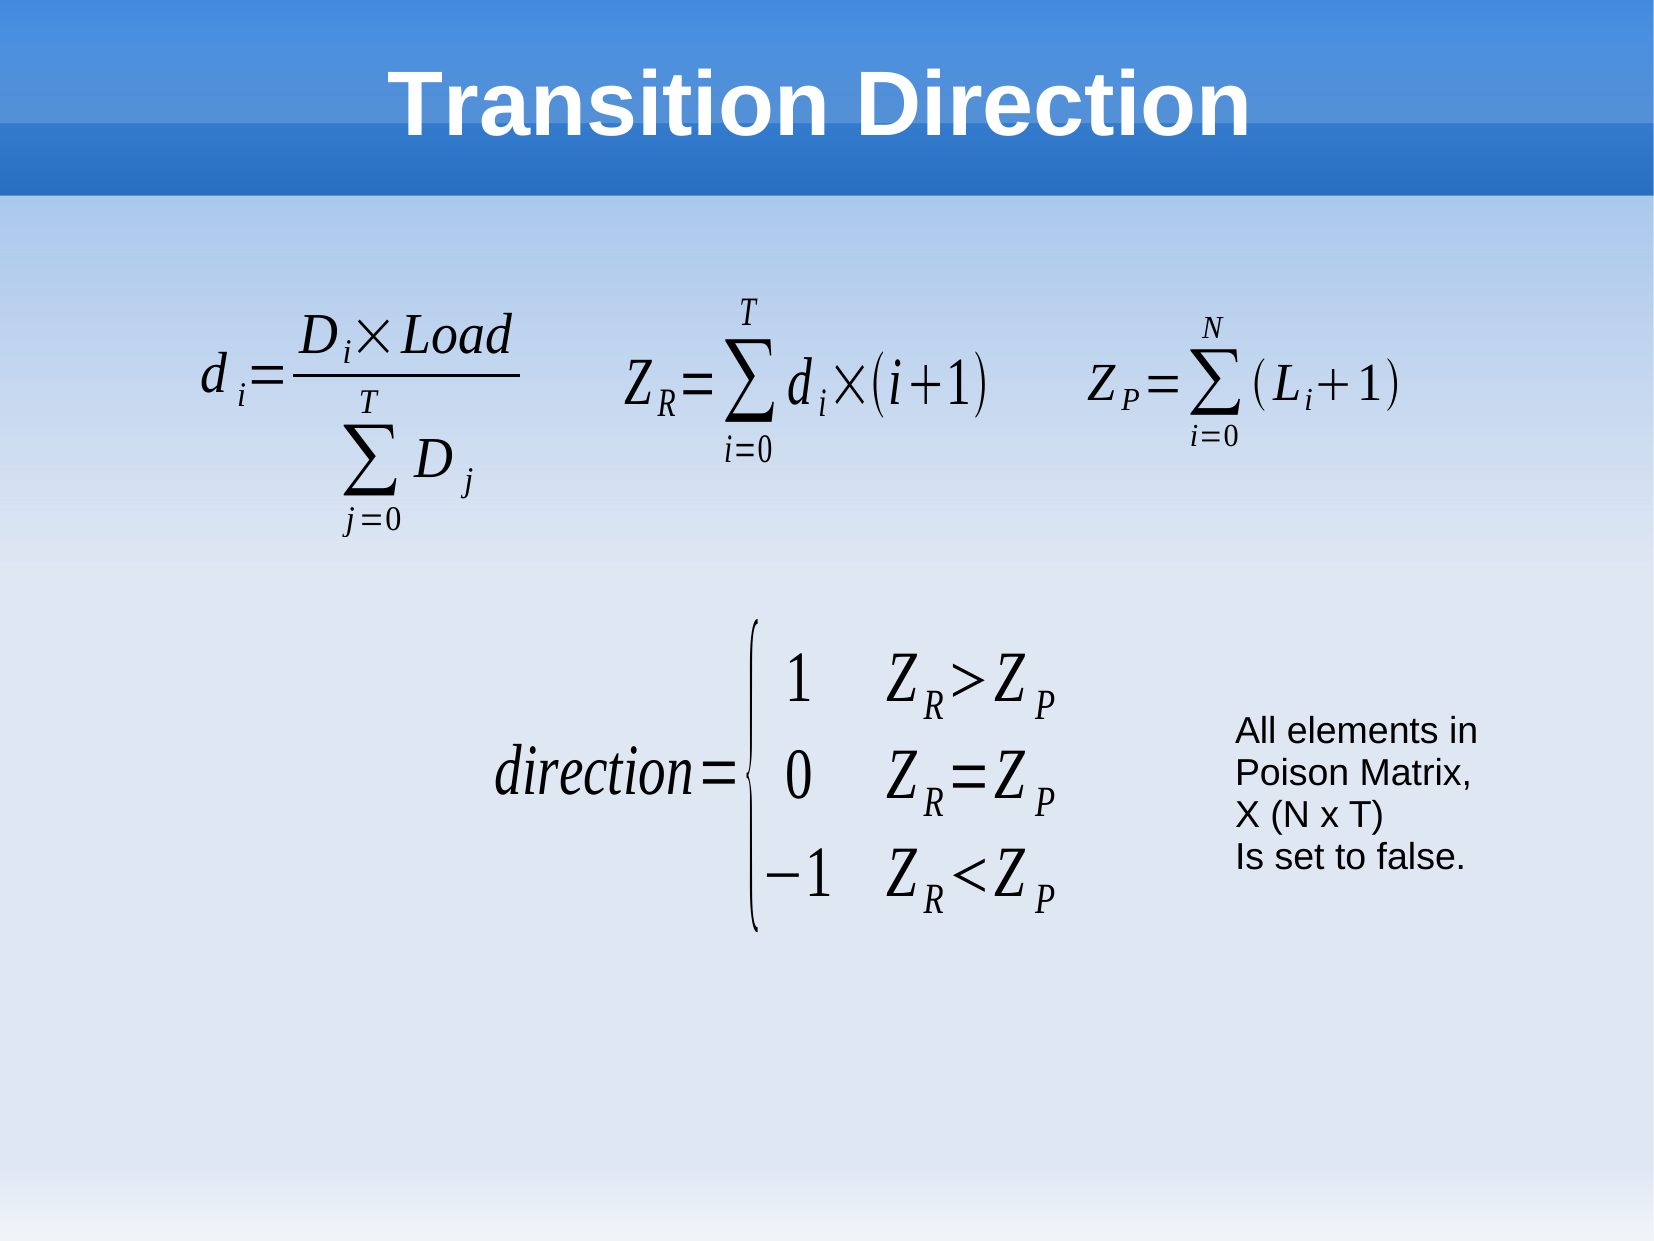

# Transition Direction
All elements in
Poison Matrix,
X (N x T)
Is set to false.